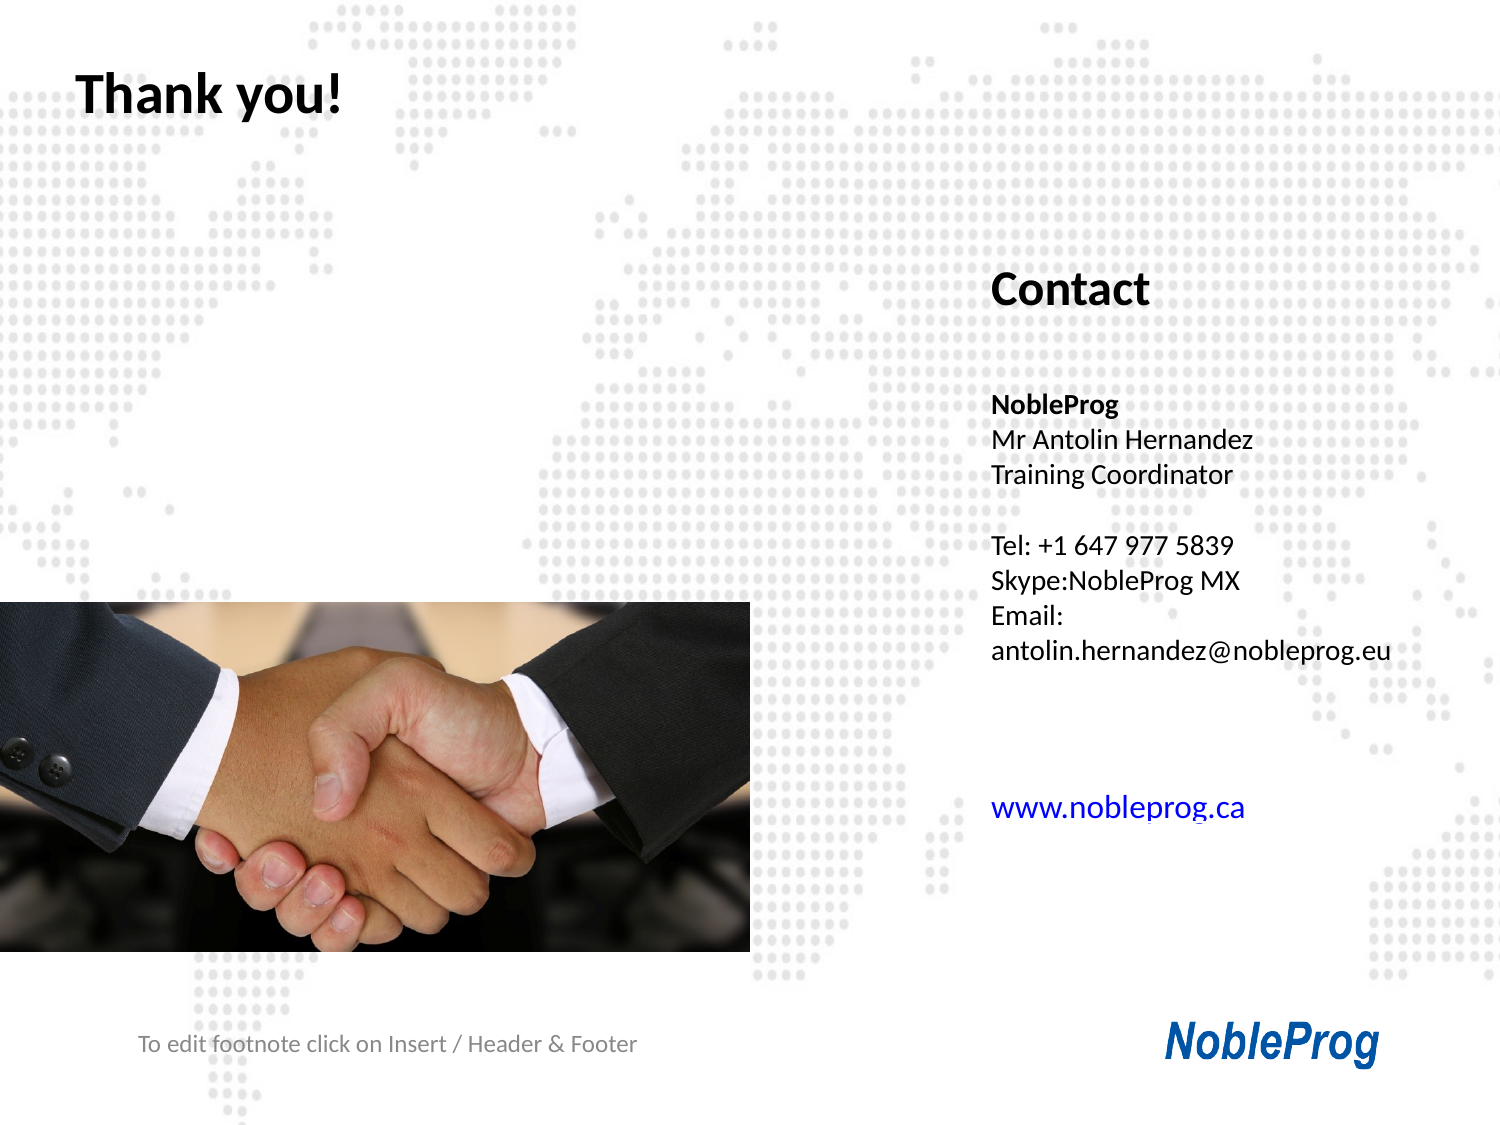

Thank you!
Contact
NobleProg
Mr Antolin Hernandez
Training Coordinator
Tel: +1 647 977 5839
Skype:NobleProg MX
Email: antolin.hernandez@nobleprog.eu
www.nobleprog.ca
To edit footnote click on Insert / Header & Footer